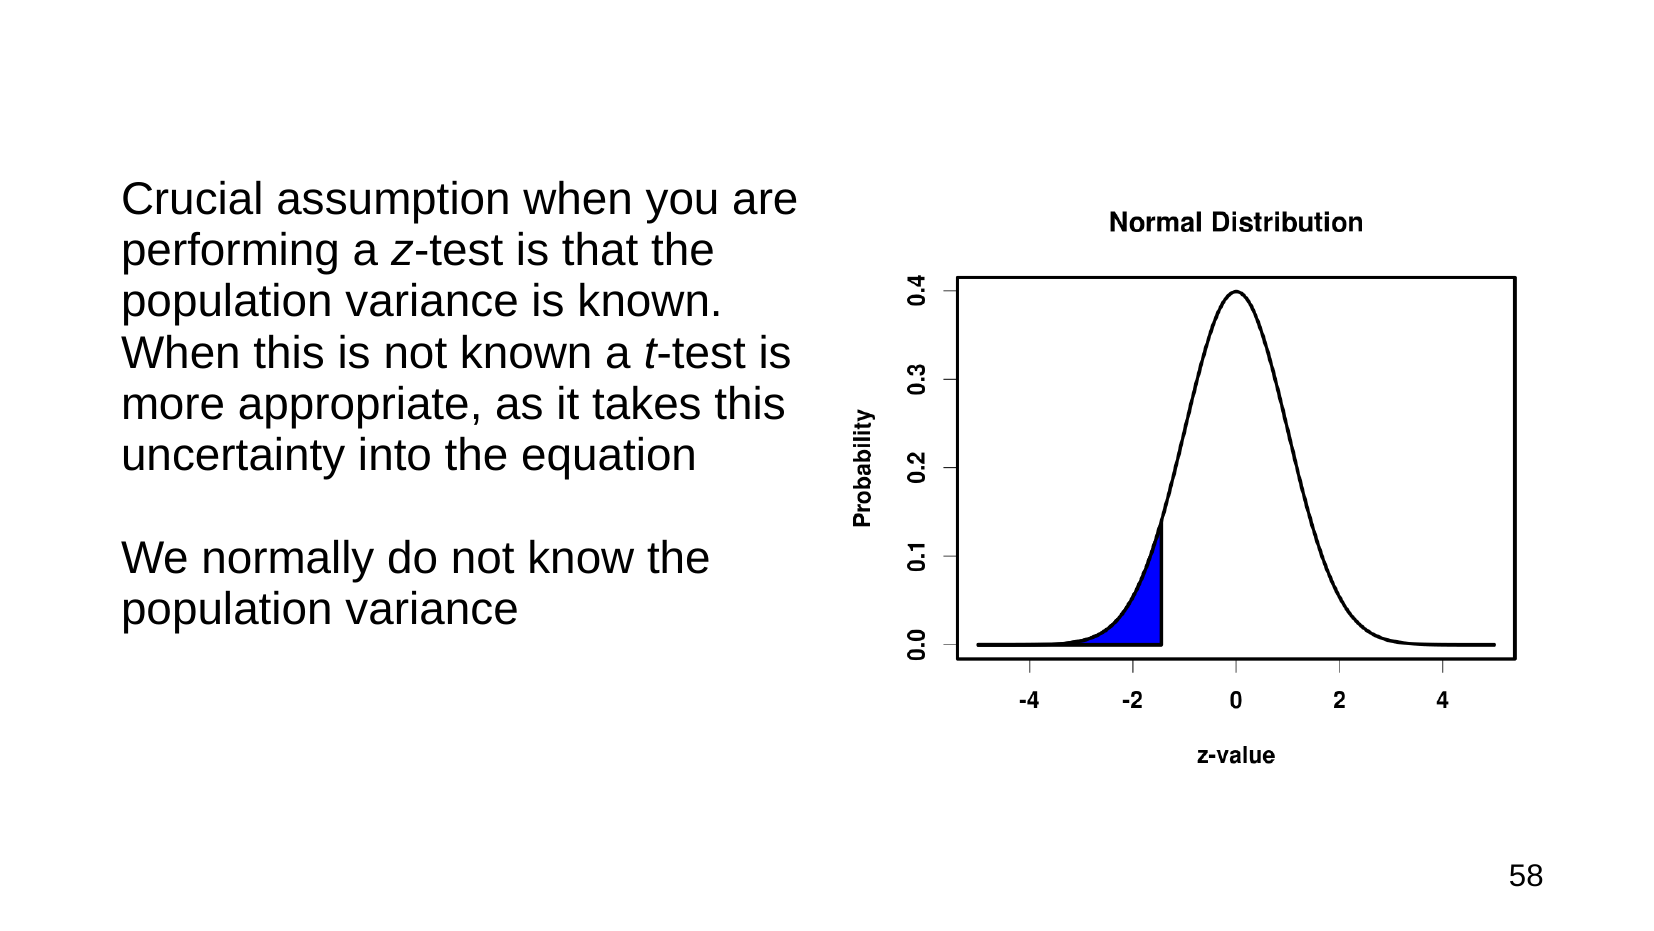

Crucial assumption when you are performing a z-test is that the population variance is known. When this is not known a t-test is more appropriate, as it takes this uncertainty into the equation
We normally do not know the population variance